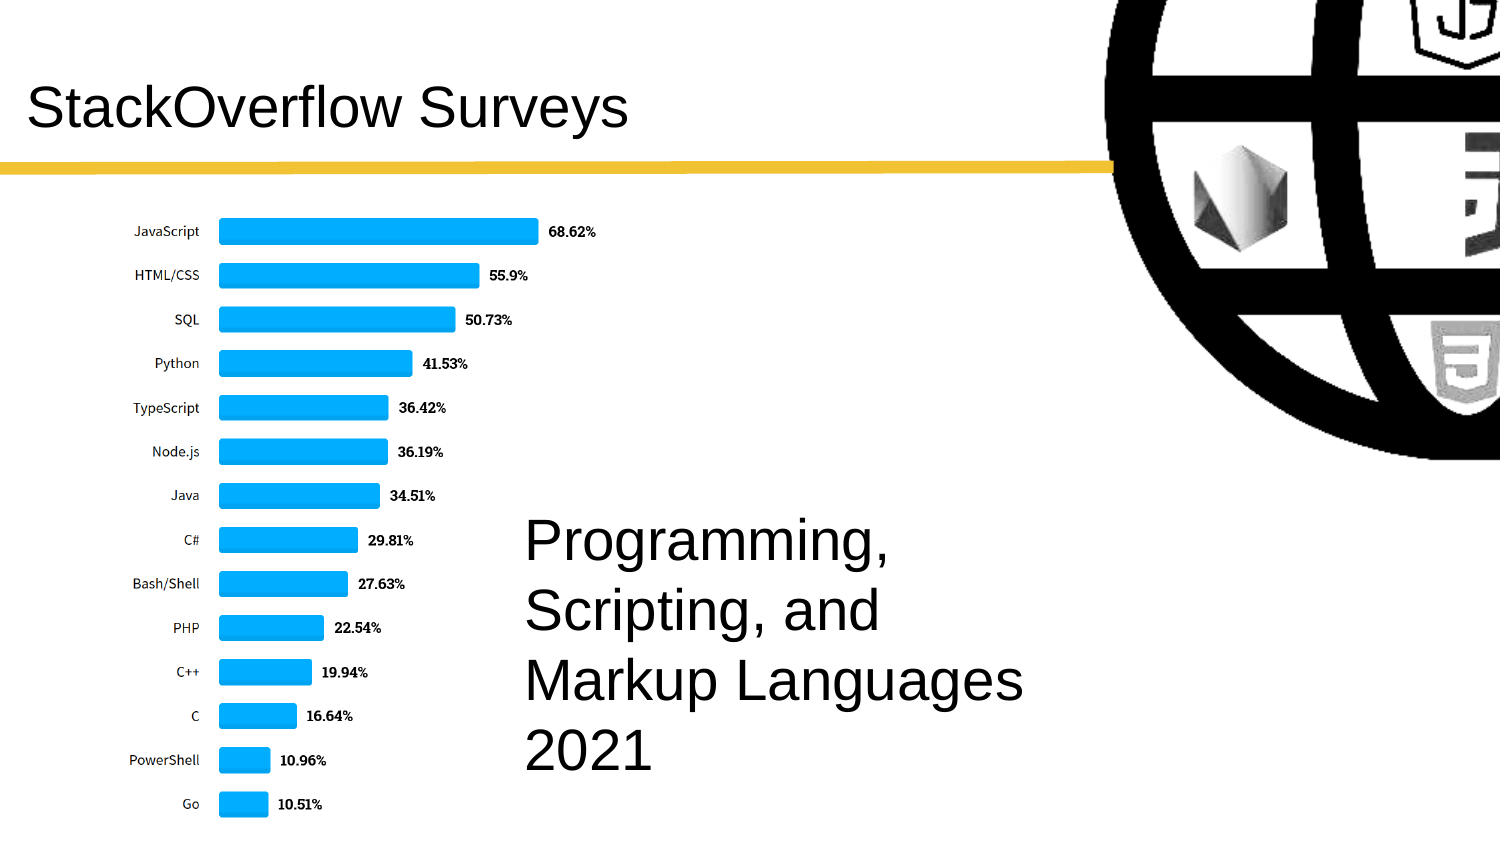

StackOverflow Surveys
Programming,
Scripting, and
Markup Languages
2021